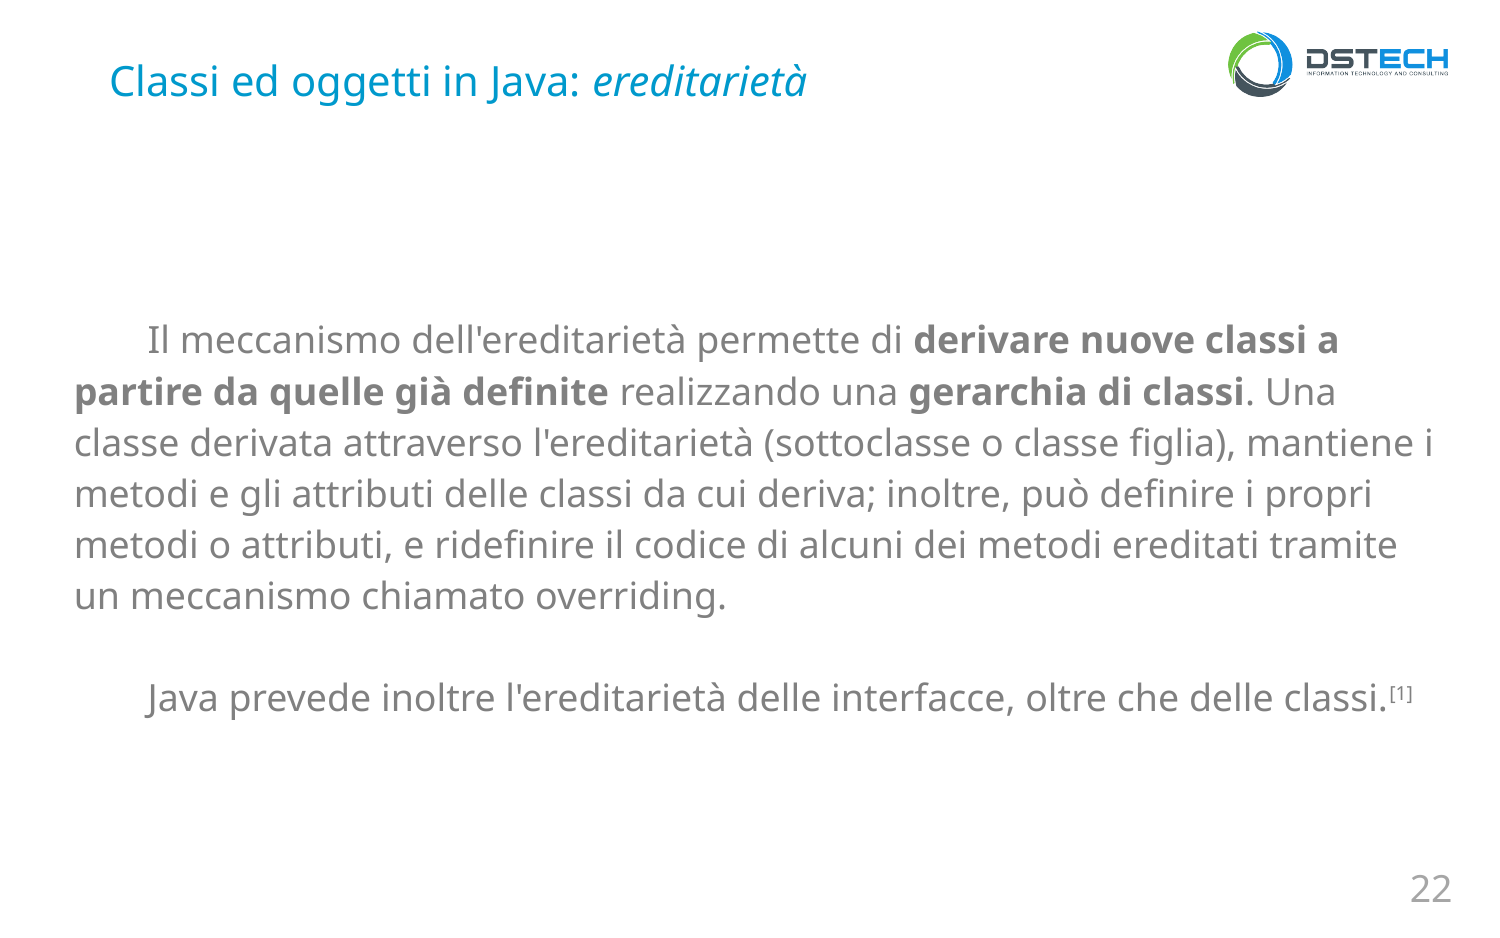

Classi ed oggetti in Java: ereditarietà
	Il meccanismo dell'ereditarietà permette di derivare nuove classi a partire da quelle già definite realizzando una gerarchia di classi. Una classe derivata attraverso l'ereditarietà (sottoclasse o classe figlia), mantiene i metodi e gli attributi delle classi da cui deriva; inoltre, può definire i propri metodi o attributi, e ridefinire il codice di alcuni dei metodi ereditati tramite un meccanismo chiamato overriding.
	Java prevede inoltre l'ereditarietà delle interfacce, oltre che delle classi.[1]
22